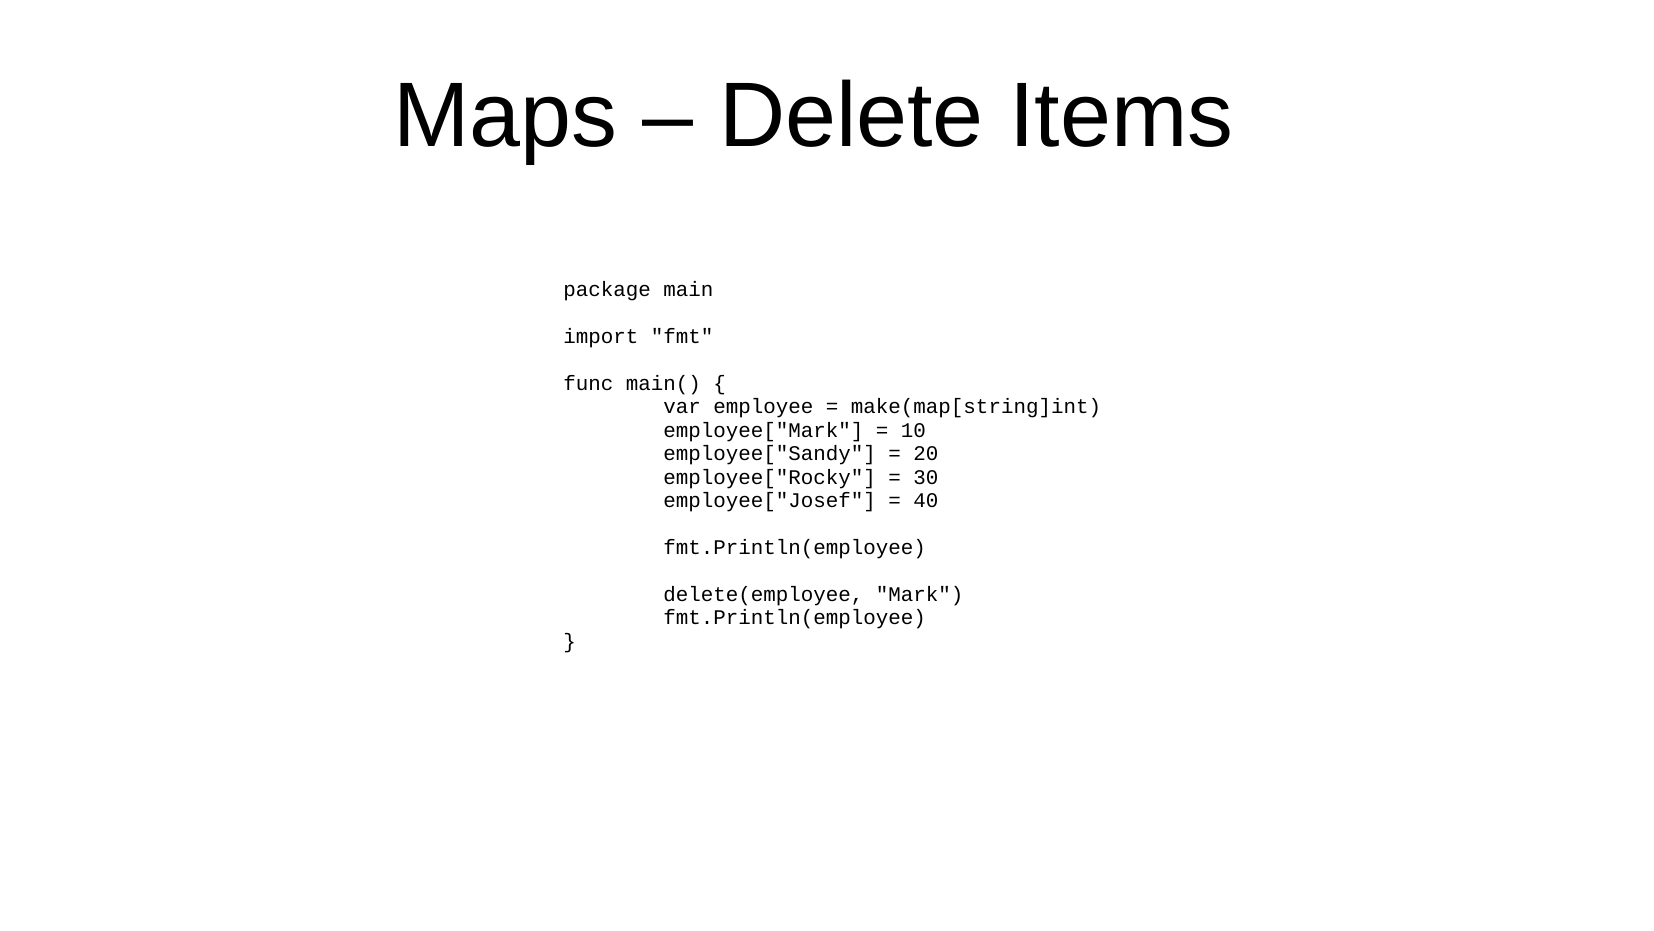

# Maps – Delete Items
package main
import "fmt"
func main() {
 var employee = make(map[string]int)
 employee["Mark"] = 10
 employee["Sandy"] = 20
 employee["Rocky"] = 30
 employee["Josef"] = 40
 fmt.Println(employee)
 delete(employee, "Mark")
 fmt.Println(employee)
}